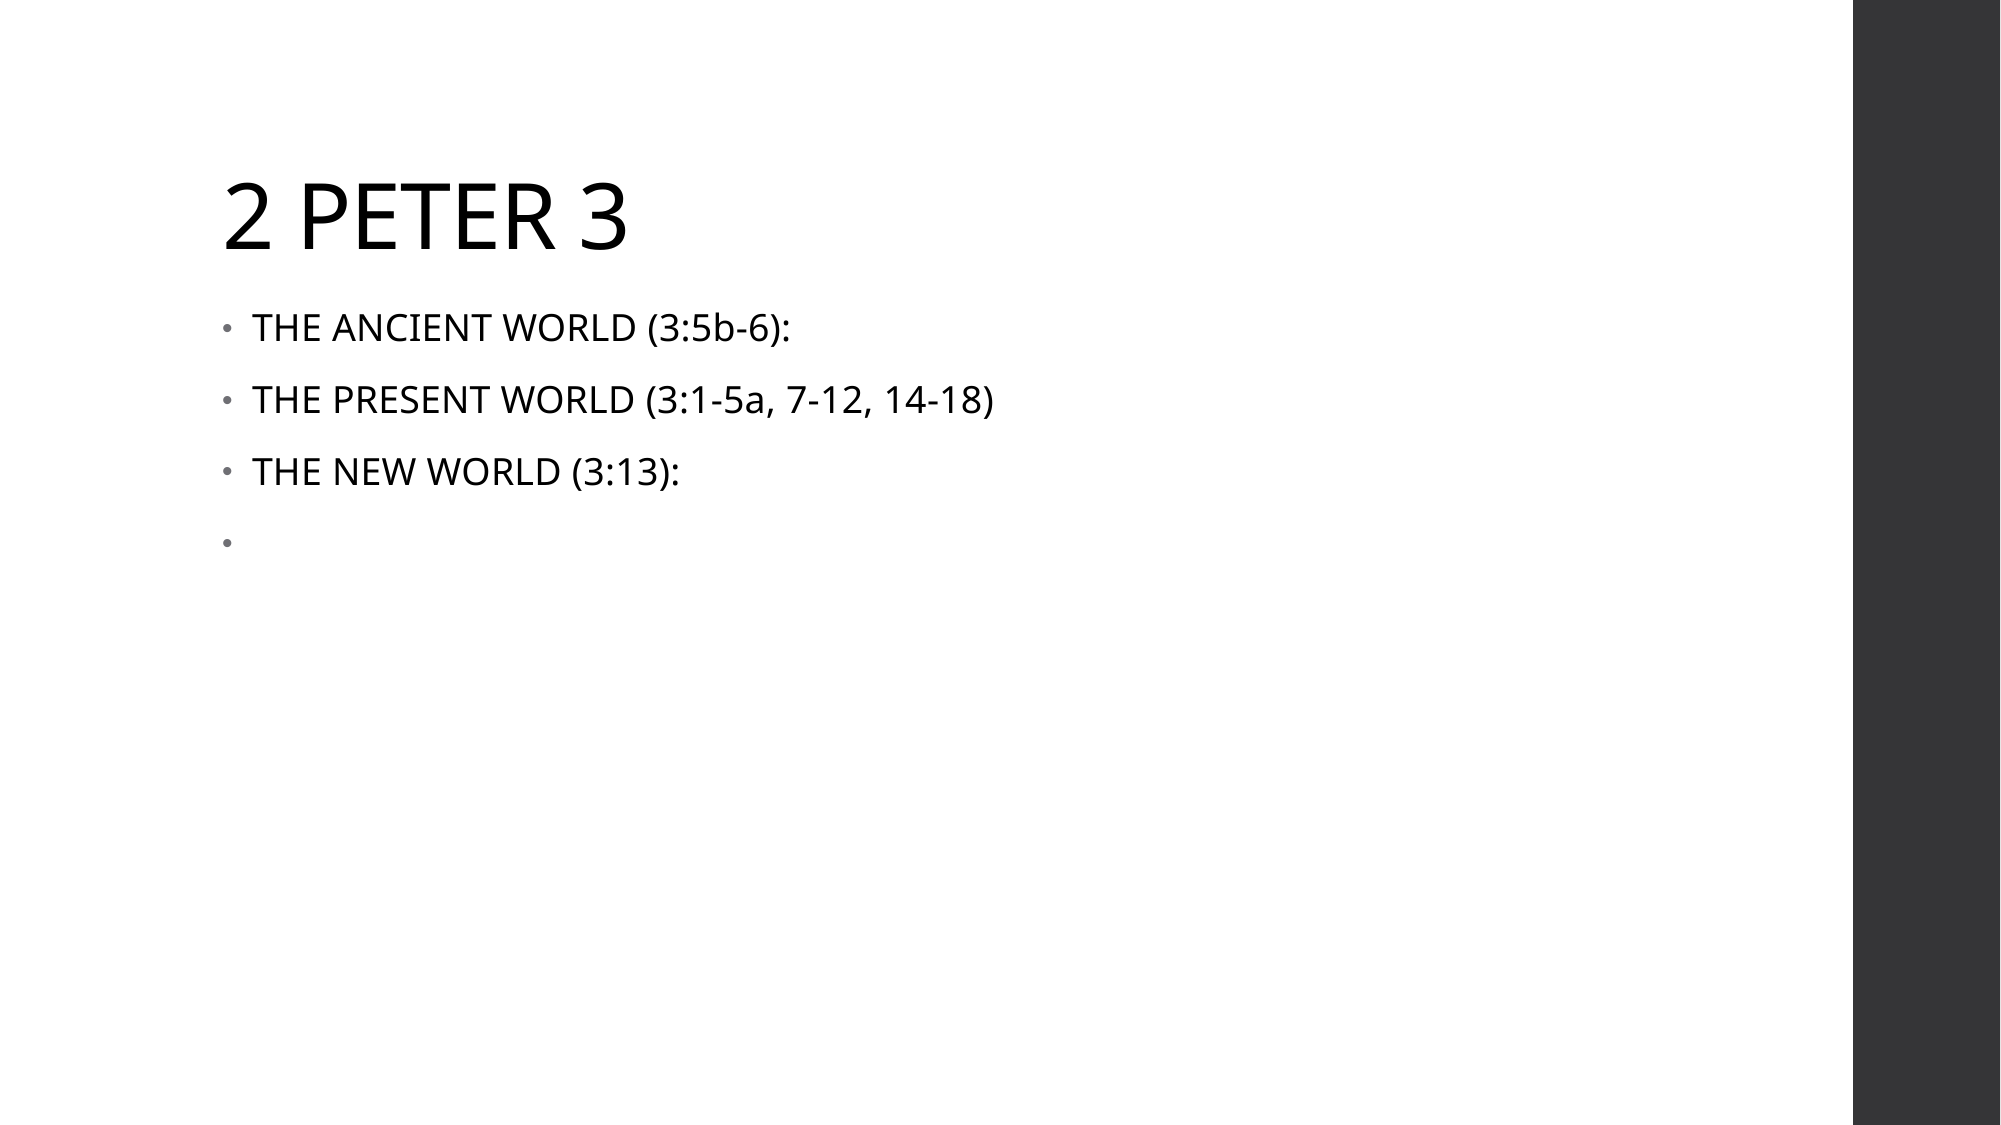

# 2 PETER 3
THE ANCIENT WORLD (3:5b-6):
THE PRESENT WORLD (3:1-5a, 7-12, 14-18)
THE NEW WORLD (3:13):